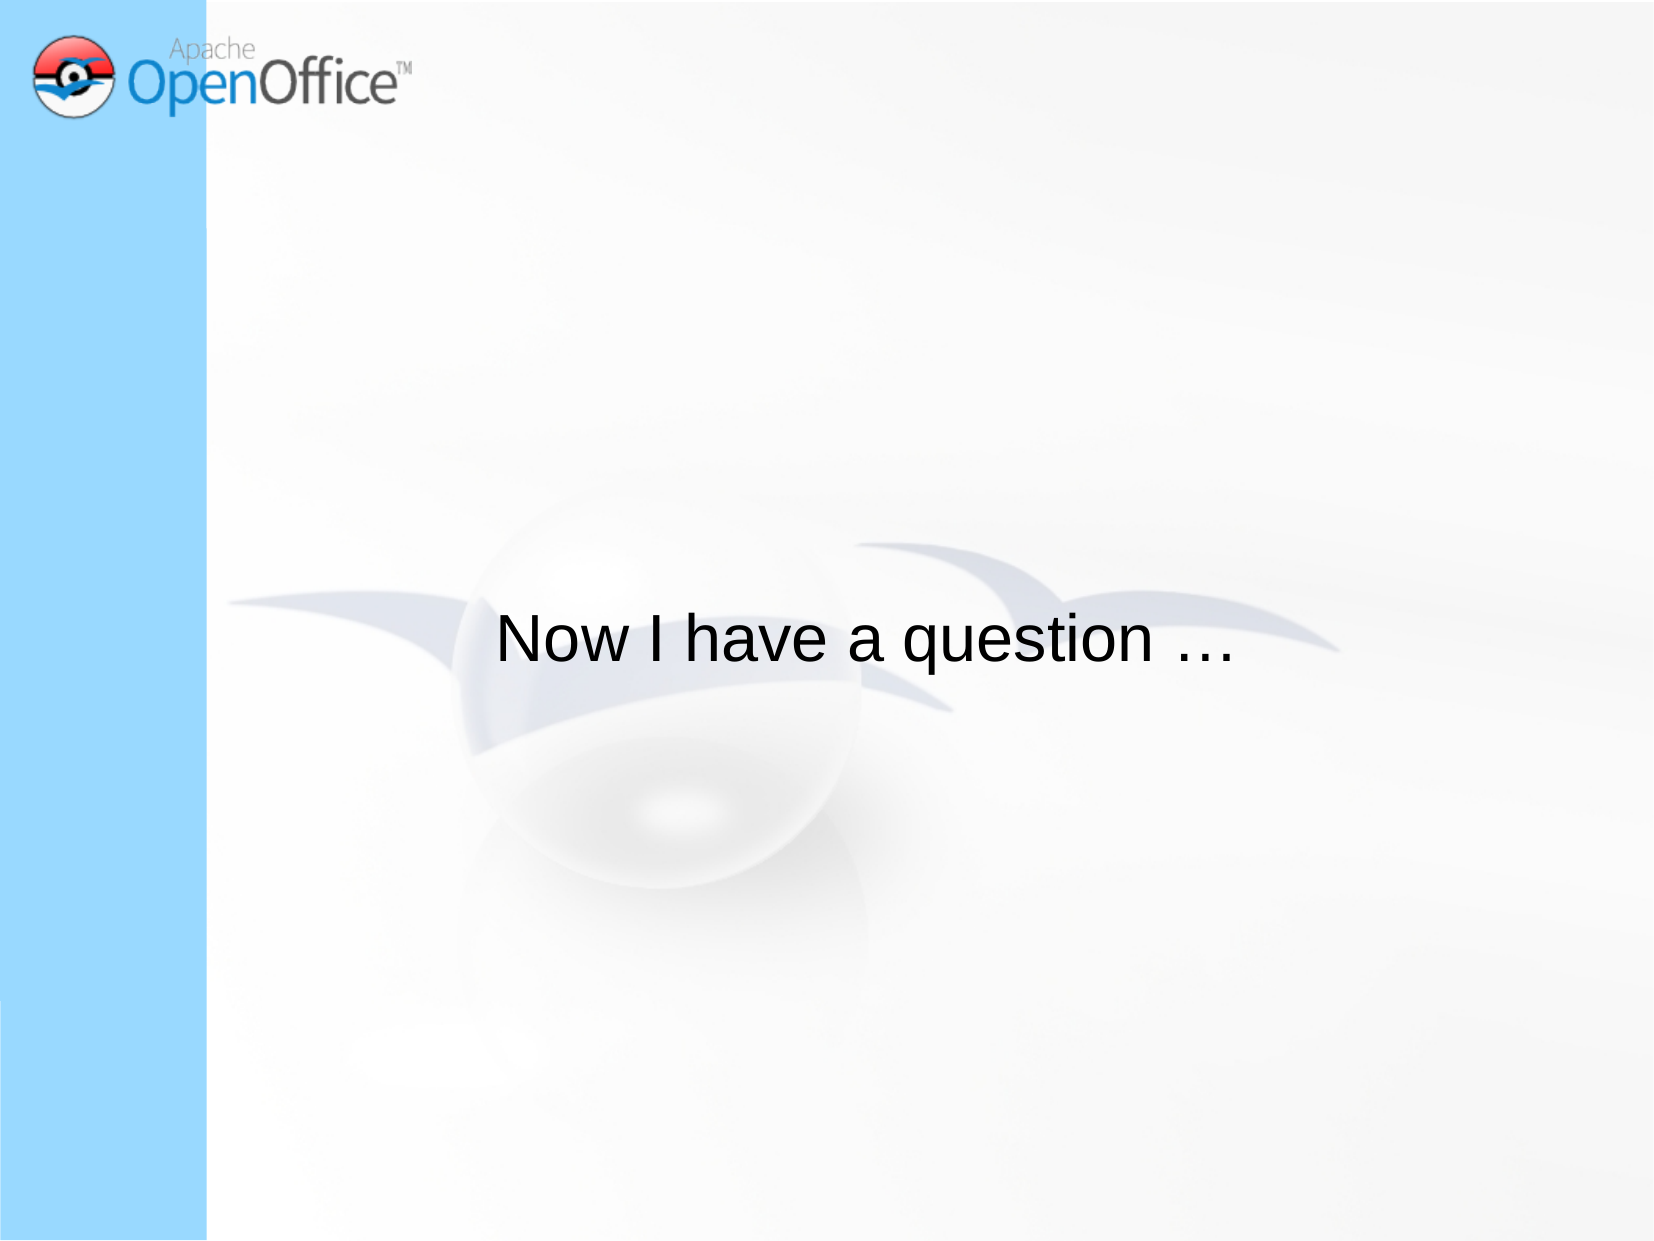

# Now I have a question …